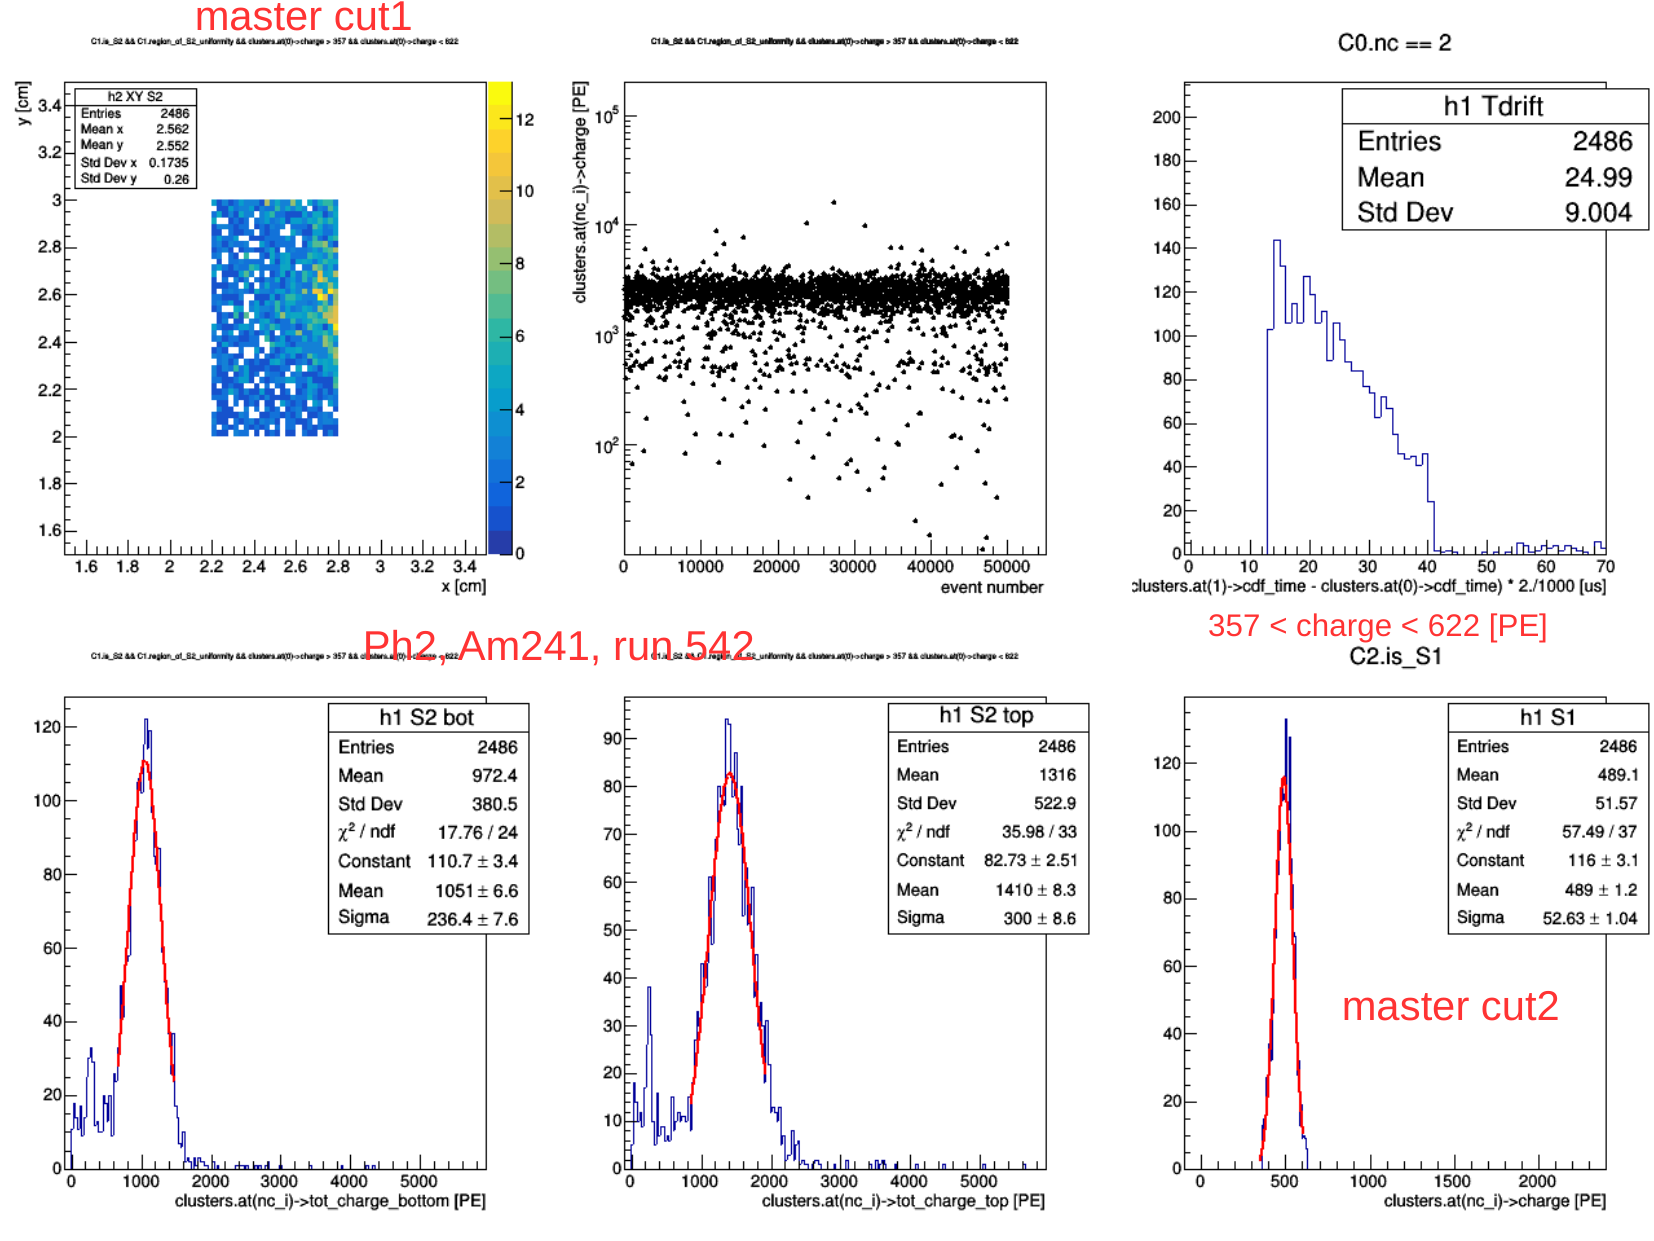

master cut1
357 < charge < 622 [PE]
Ph2, Am241, run 542
master cut2